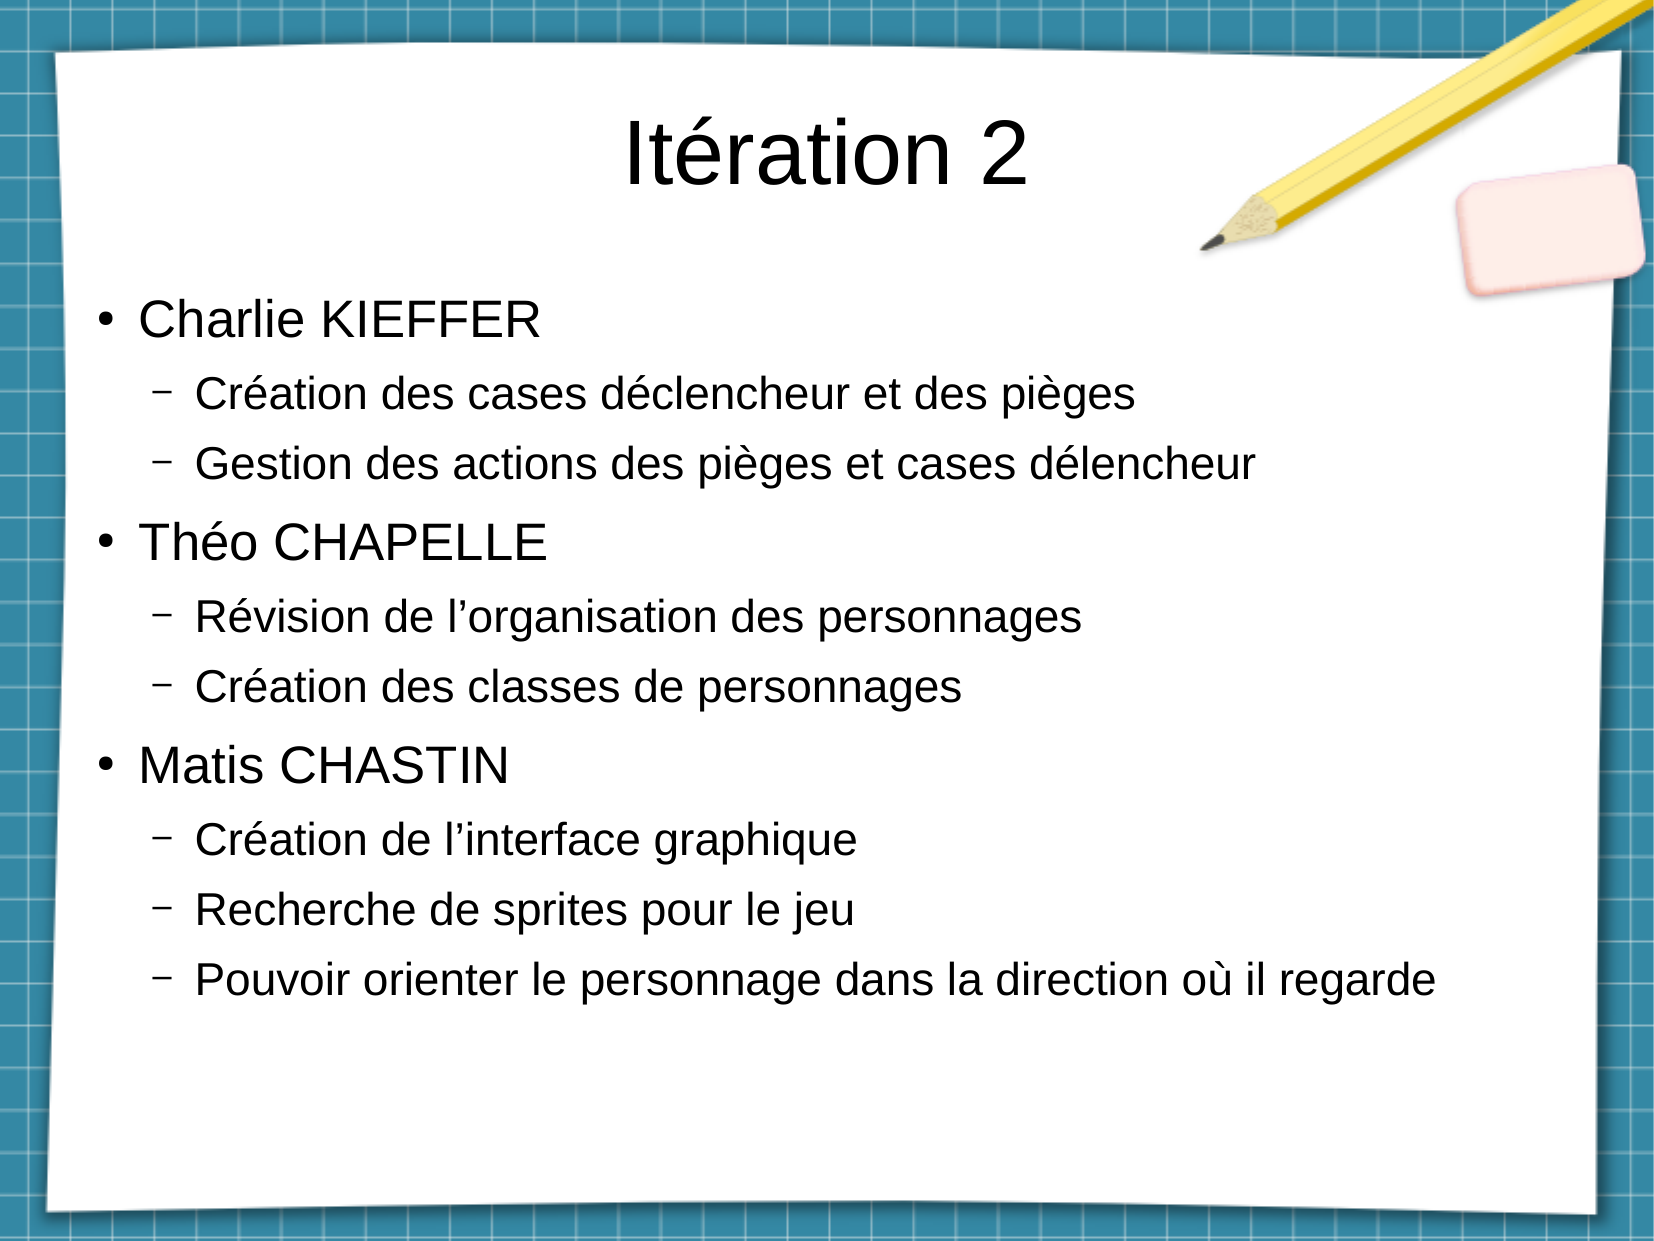

# Itération 2
Charlie KIEFFER
Création des cases déclencheur et des pièges
Gestion des actions des pièges et cases délencheur
Théo CHAPELLE
Révision de l’organisation des personnages
Création des classes de personnages
Matis CHASTIN
Création de l’interface graphique
Recherche de sprites pour le jeu
Pouvoir orienter le personnage dans la direction où il regarde